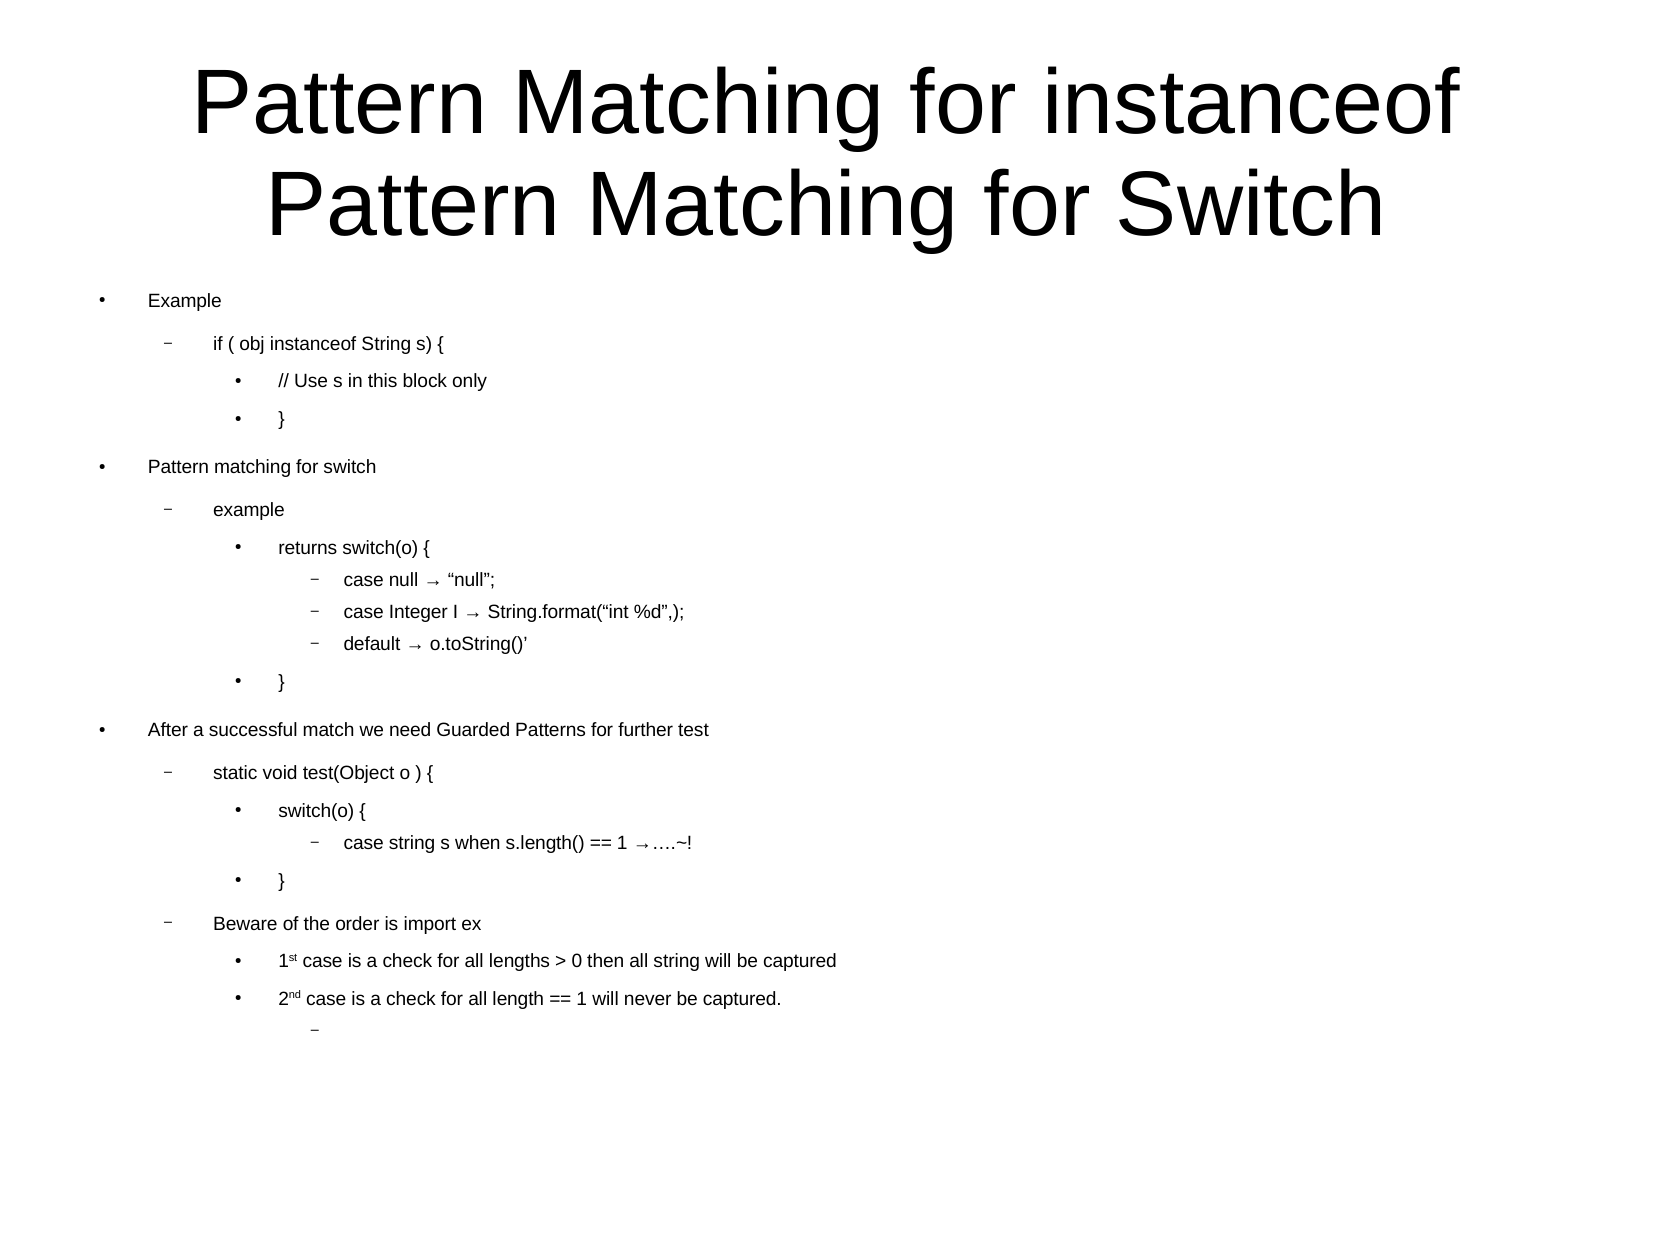

# Pattern Matching for instanceof Pattern Matching for Switch
Example
if ( obj instanceof String s) {
// Use s in this block only
}
Pattern matching for switch
example
returns switch(o) {
case null → “null”;
case Integer I → String.format(“int %d”,);
default → o.toString()’
}
After a successful match we need Guarded Patterns for further test
static void test(Object o ) {
switch(o) {
case string s when s.length() == 1 →….~!
}
Beware of the order is import ex
1st case is a check for all lengths > 0 then all string will be captured
2nd case is a check for all length == 1 will never be captured.